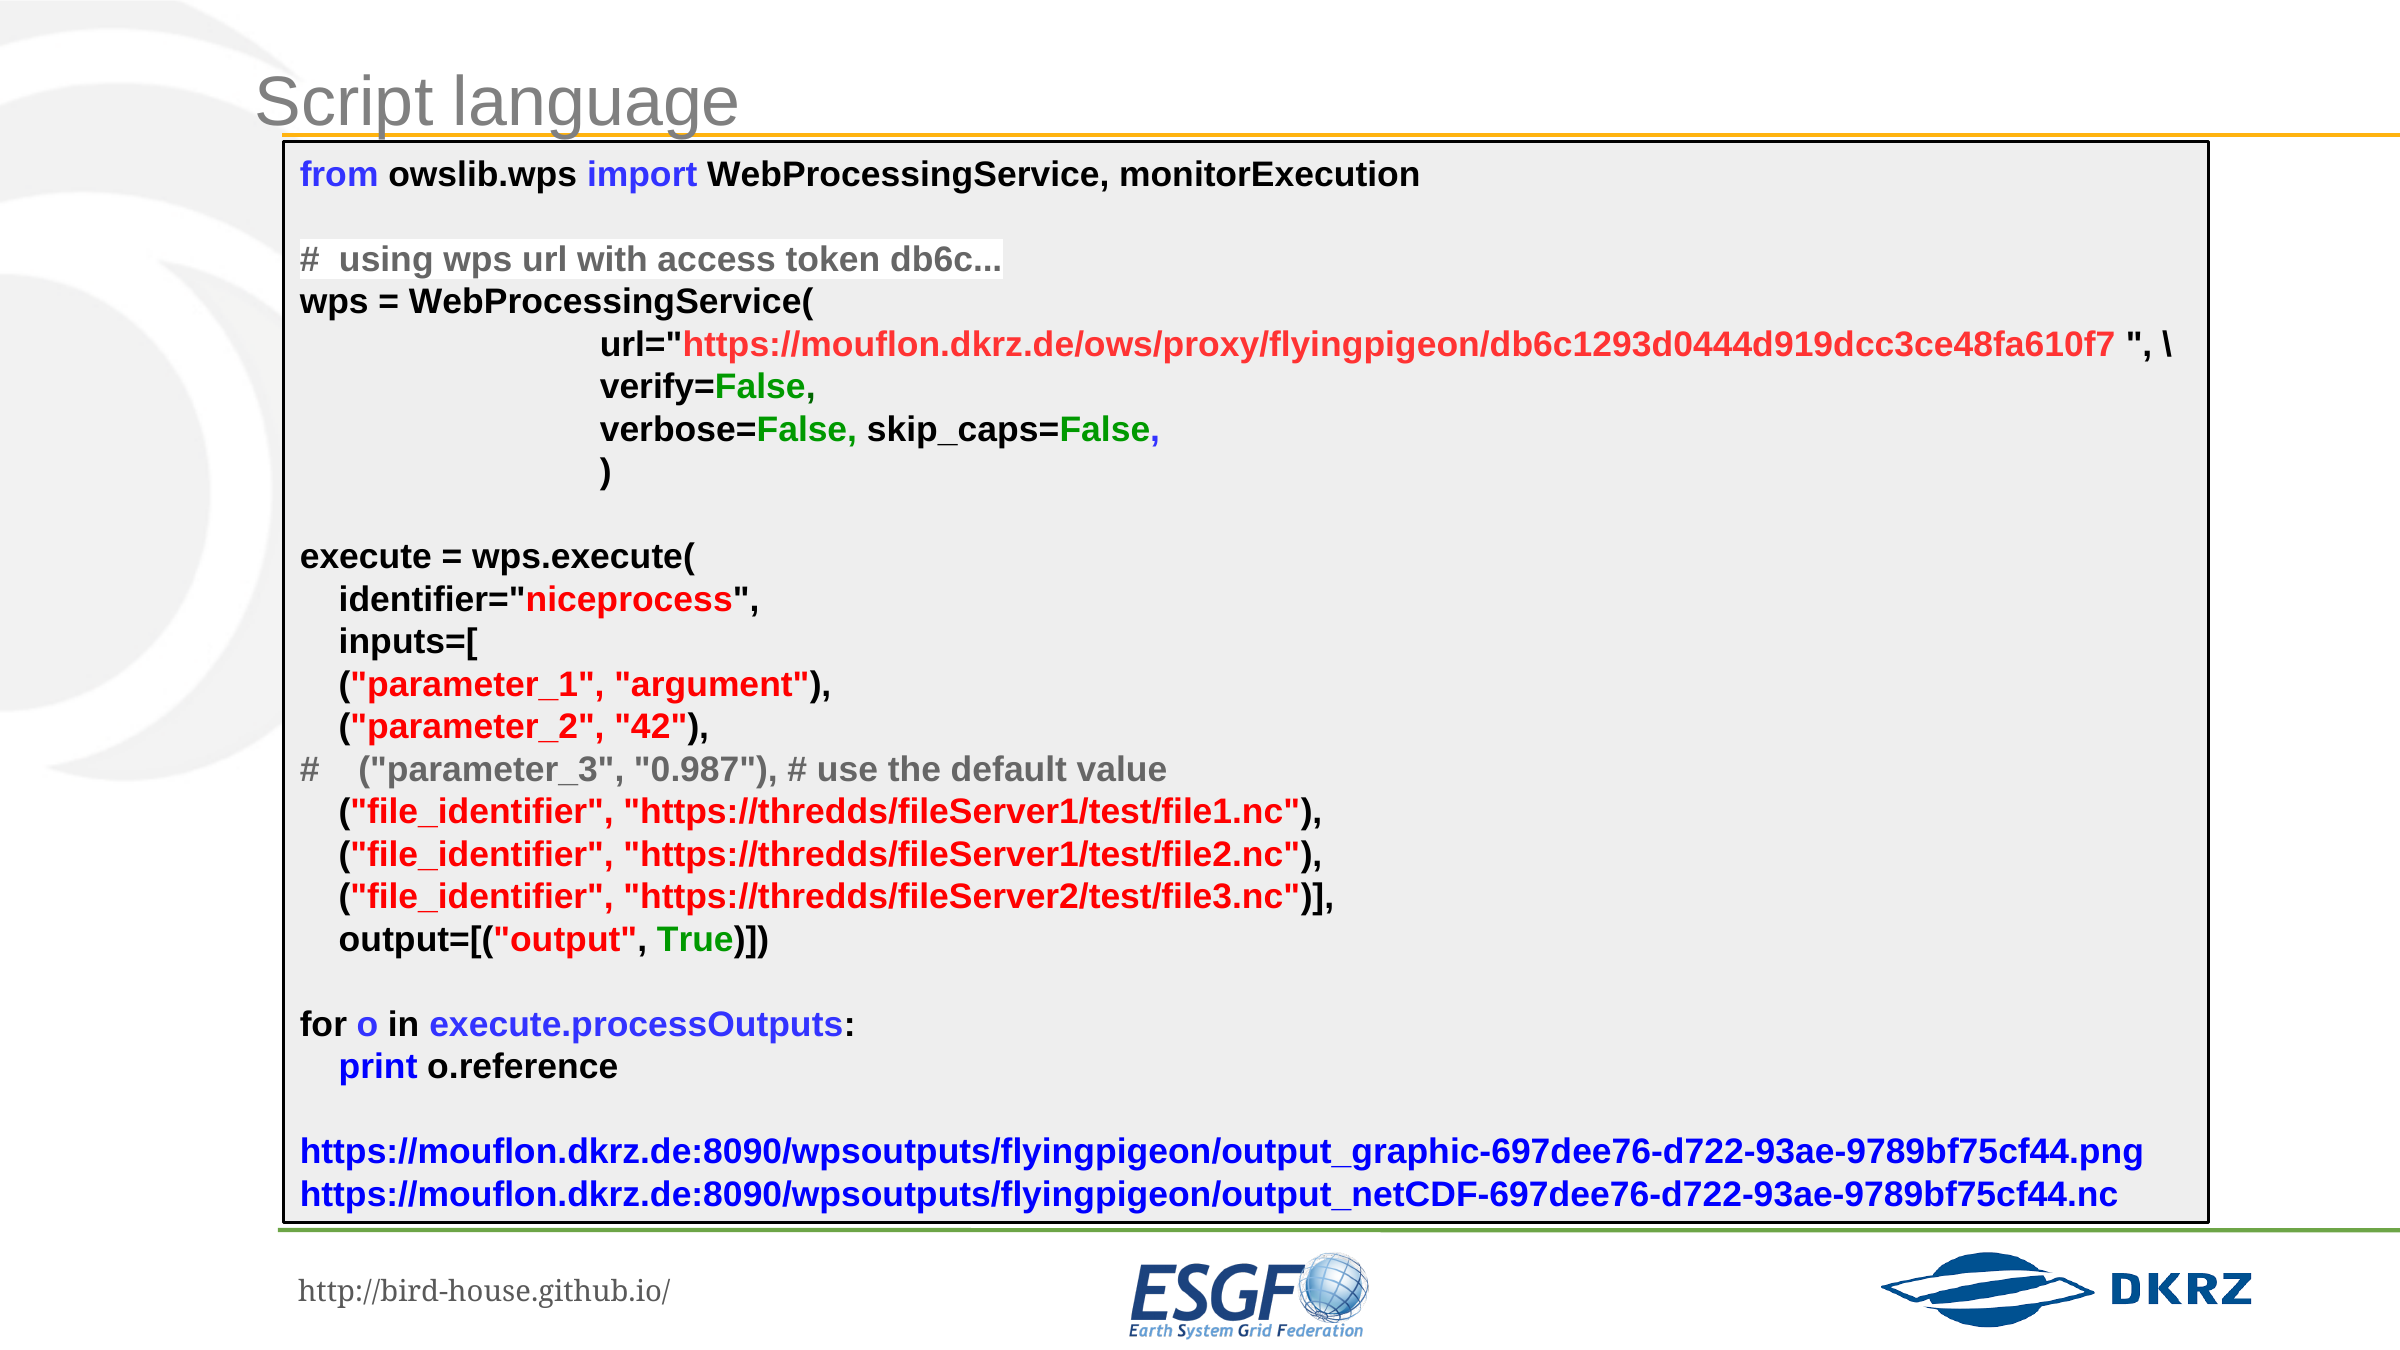

# Script language
from owslib.wps import WebProcessingService, monitorExecution
# using wps url with access token db6c...
wps = WebProcessingService(
		url="https://mouflon.dkrz.de/ows/proxy/flyingpigeon/db6c1293d0444d919dcc3ce48fa610f7 ", \
		verify=False,
		verbose=False, skip_caps=False,
		)
execute = wps.execute(
 identifier="niceprocess",
 inputs=[
 ("parameter_1", "argument"),
 ("parameter_2", "42"),
# ("parameter_3", "0.987"), # use the default value
 ("file_identifier", "https://thredds/fileServer1/test/file1.nc"),
 ("file_identifier", "https://thredds/fileServer1/test/file2.nc"),
 ("file_identifier", "https://thredds/fileServer2/test/file3.nc")],
 output=[("output", True)])
for o in execute.processOutputs:
 print o.reference
https://mouflon.dkrz.de:8090/wpsoutputs/flyingpigeon/output_graphic-697dee76-d722-93ae-9789bf75cf44.png
https://mouflon.dkrz.de:8090/wpsoutputs/flyingpigeon/output_netCDF-697dee76-d722-93ae-9789bf75cf44.nc